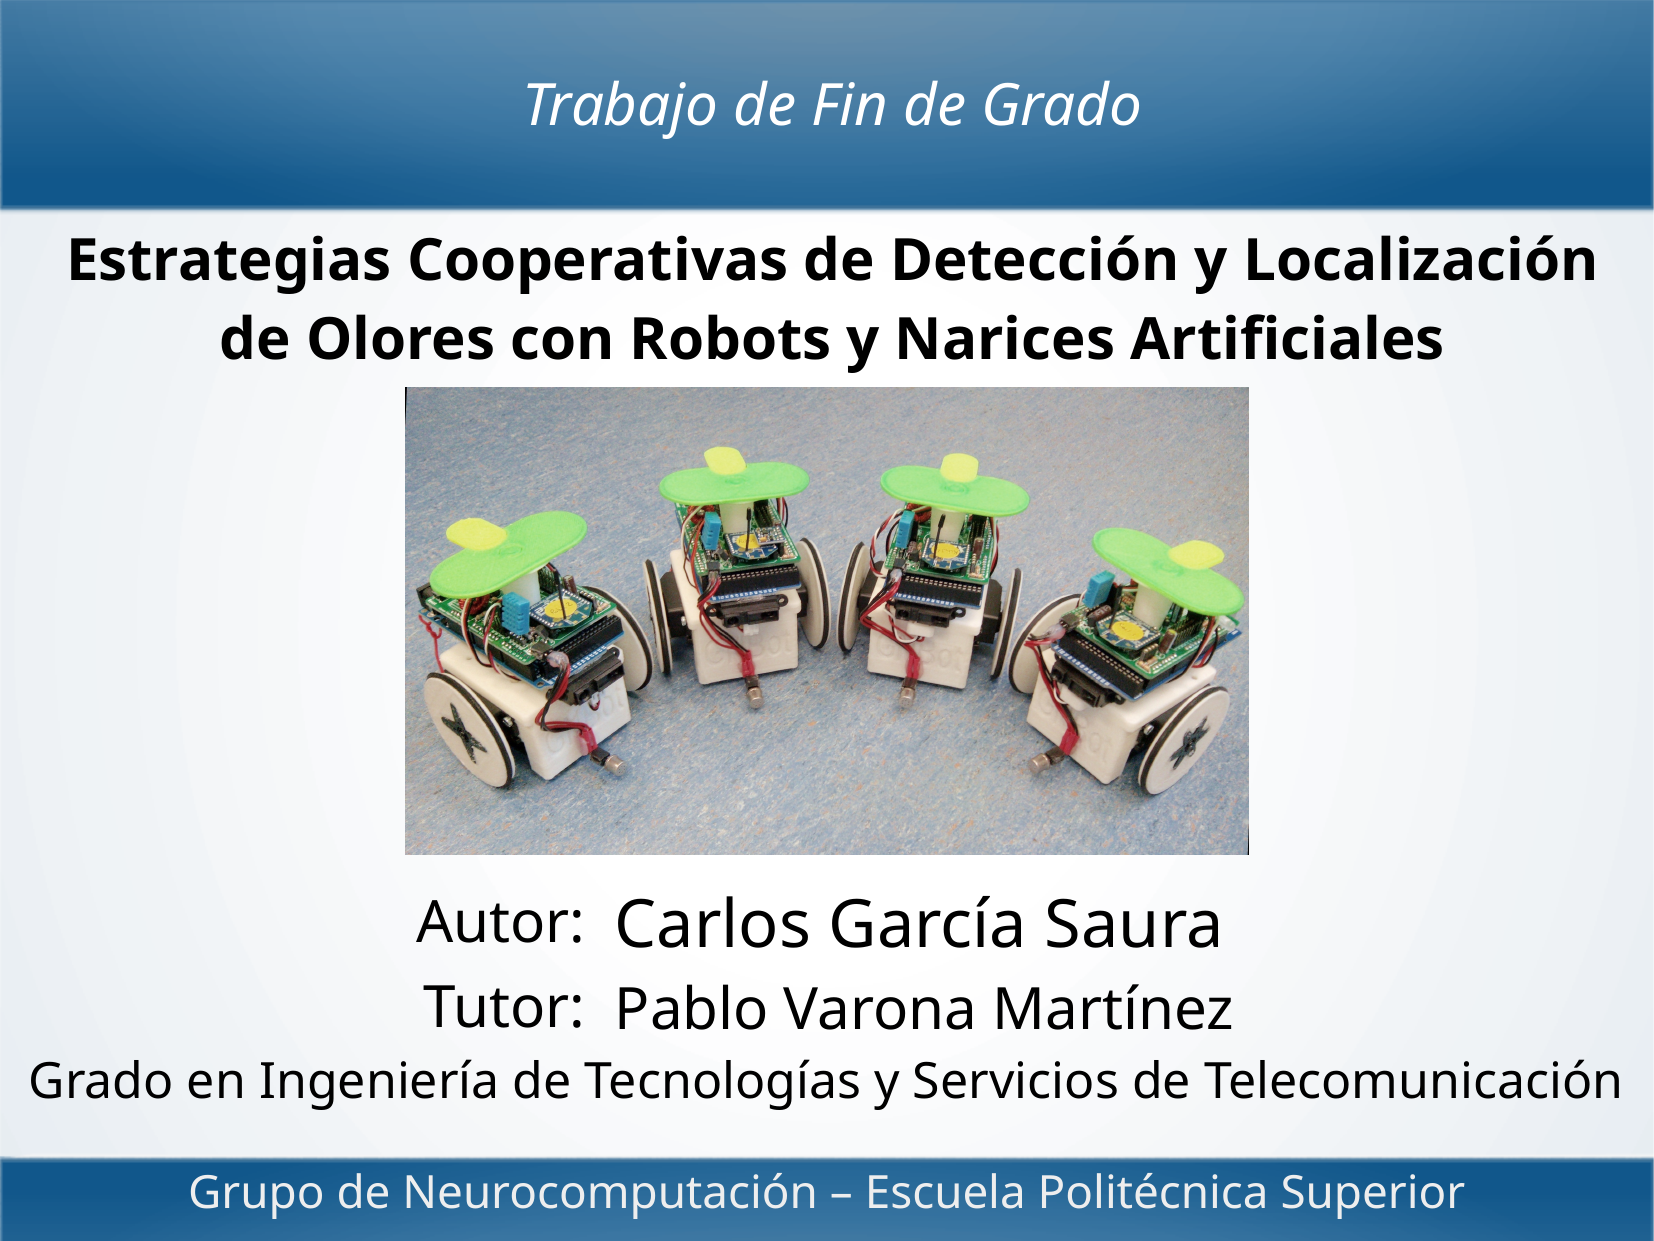

Trabajo de Fin de Grado
# Estrategias Cooperativas de Detección y Localización de Olores con Robots y Narices Artificiales
Carlos García Saura
Pablo Varona Martínez
Autor:
 Tutor:
Grado en Ingeniería de Tecnologías y Servicios de Telecomunicación
Grupo de Neurocomputación – Escuela Politécnica Superior